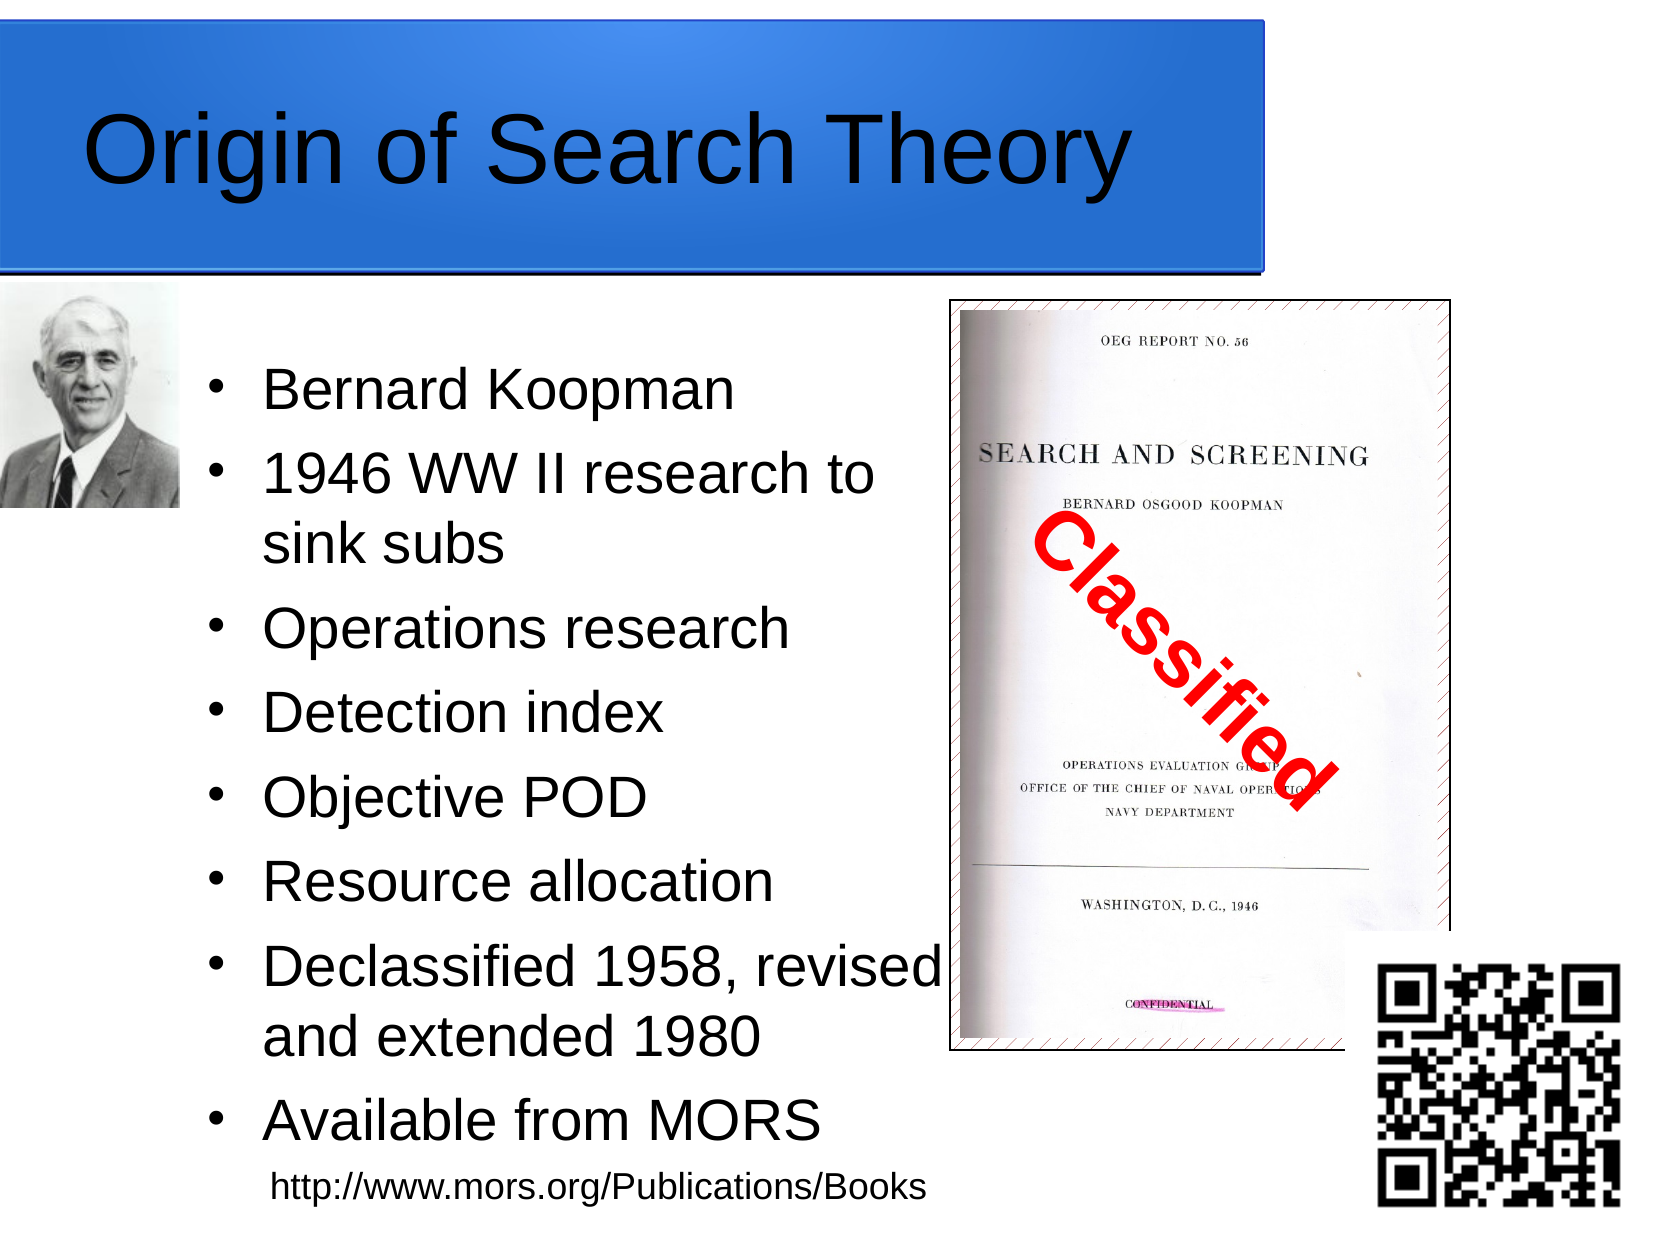

# Origin of Search Theory
Bernard Koopman
1946 WW II research to sink subs
Operations research
Detection index
Objective POD
Resource allocation
Declassified 1958, revised and extended 1980
Available from MORS
Classified
http://www.mors.org/Publications/Books